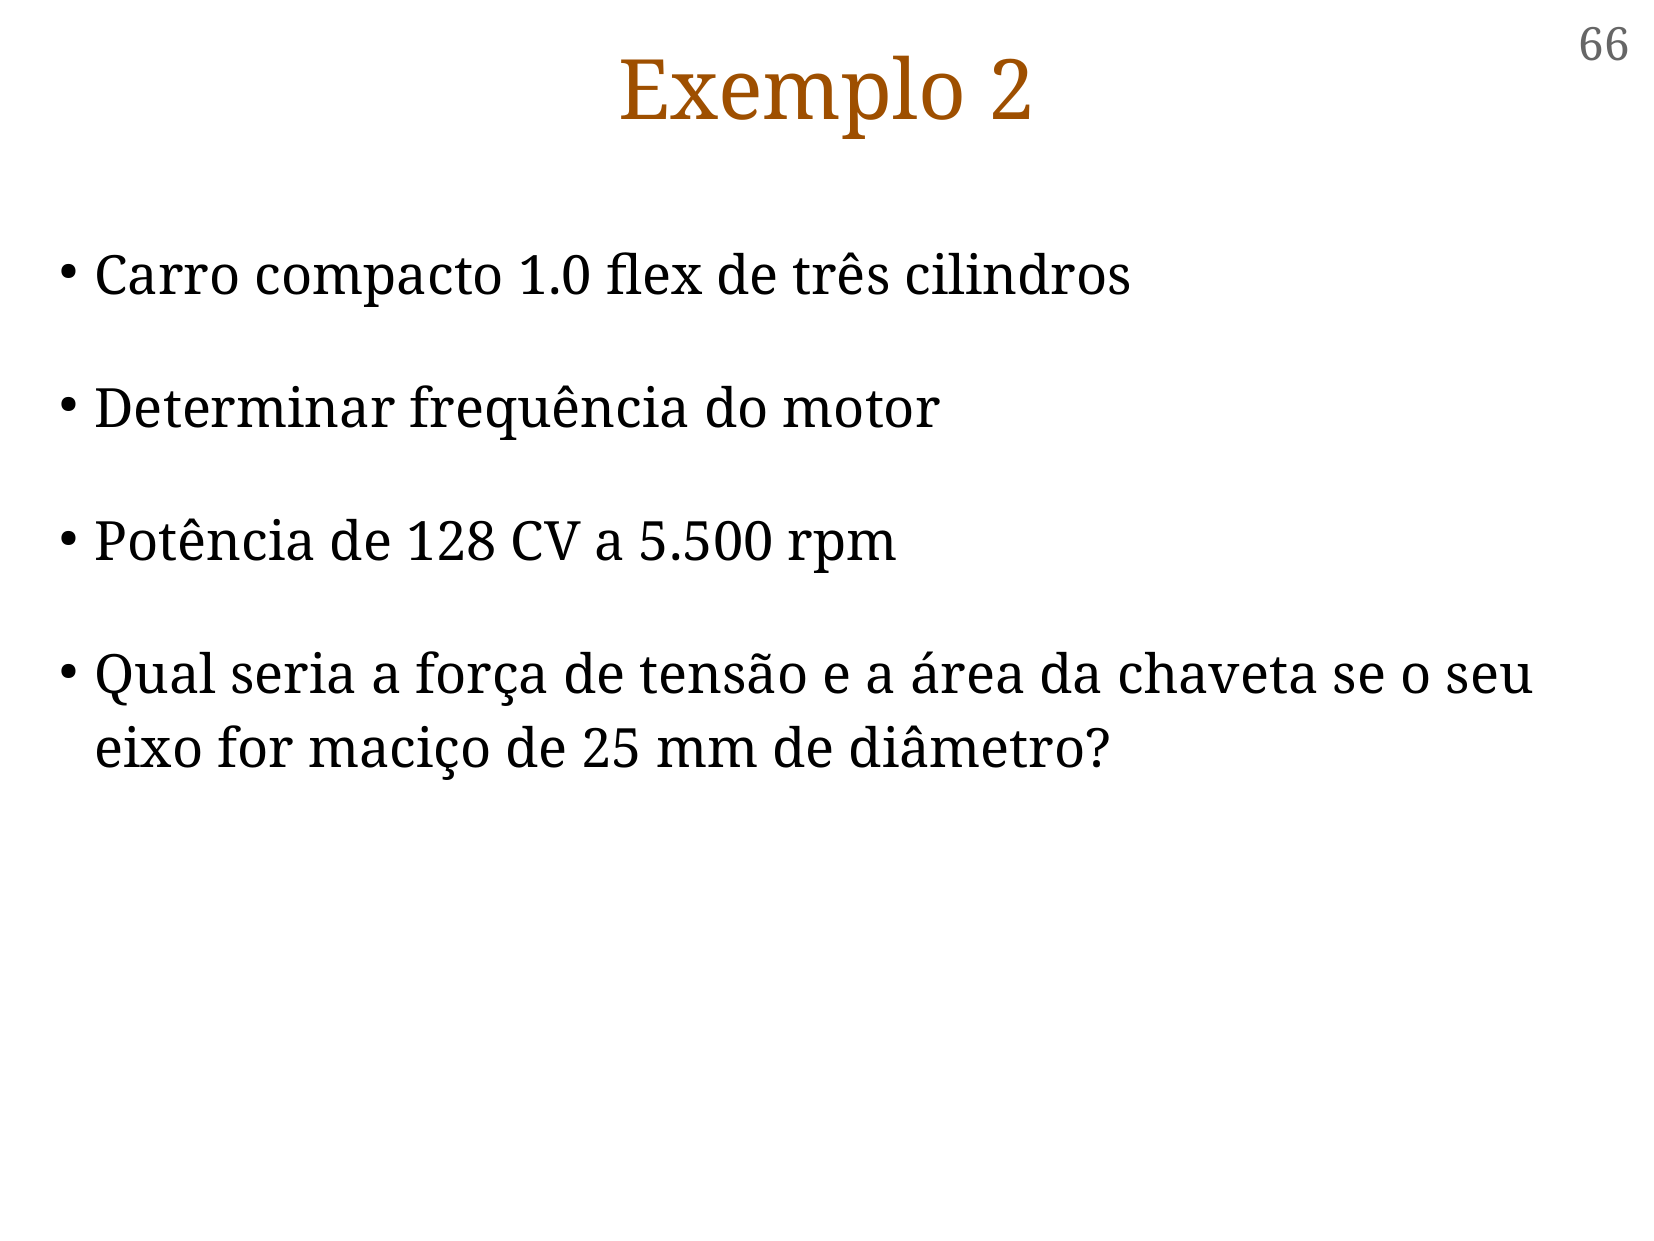

66
# Exemplo 2
Carro compacto 1.0 flex de três cilindros
Determinar frequência do motor
Potência de 128 CV a 5.500 rpm
Qual seria a força de tensão e a área da chaveta se o seu eixo for maciço de 25 mm de diâmetro?